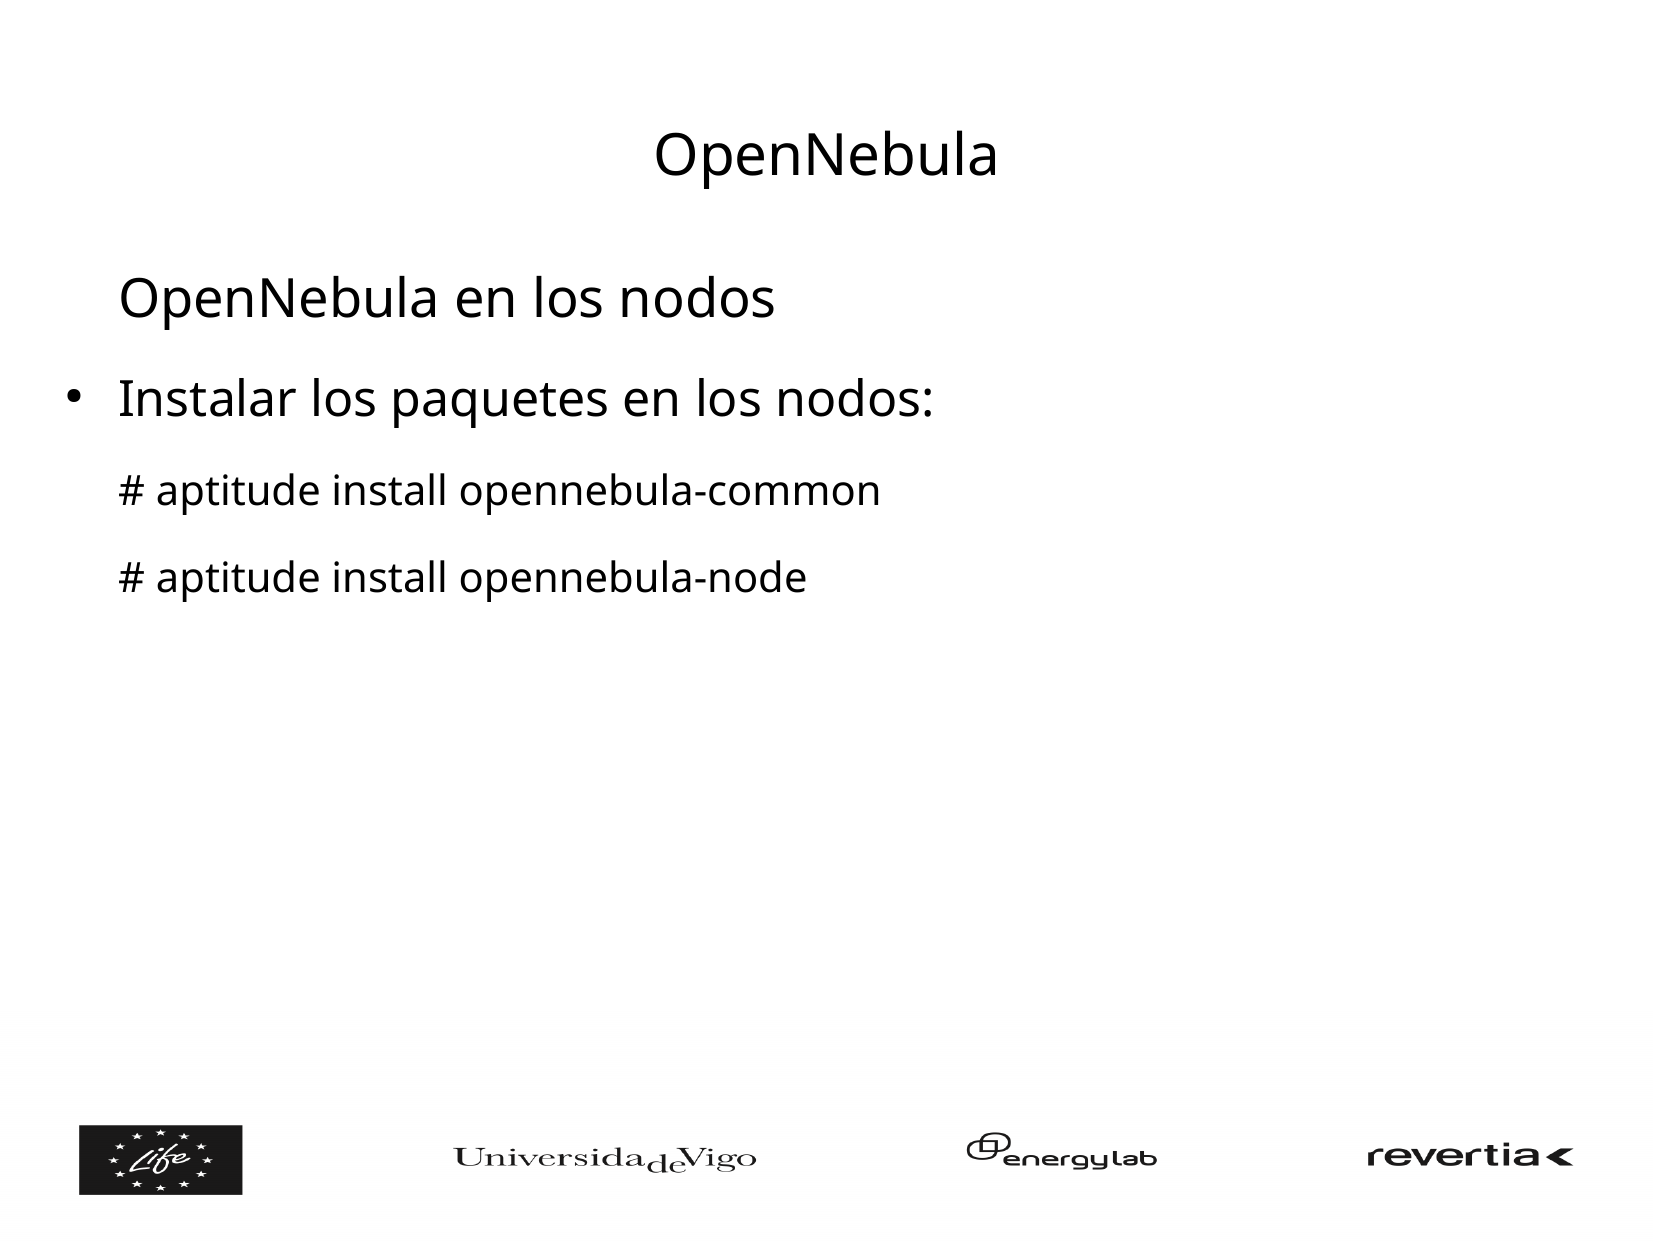

# OpenNebula
OpenNebula en los nodos
Instalar los paquetes en los nodos:
# aptitude install opennebula-common
# aptitude install opennebula-node